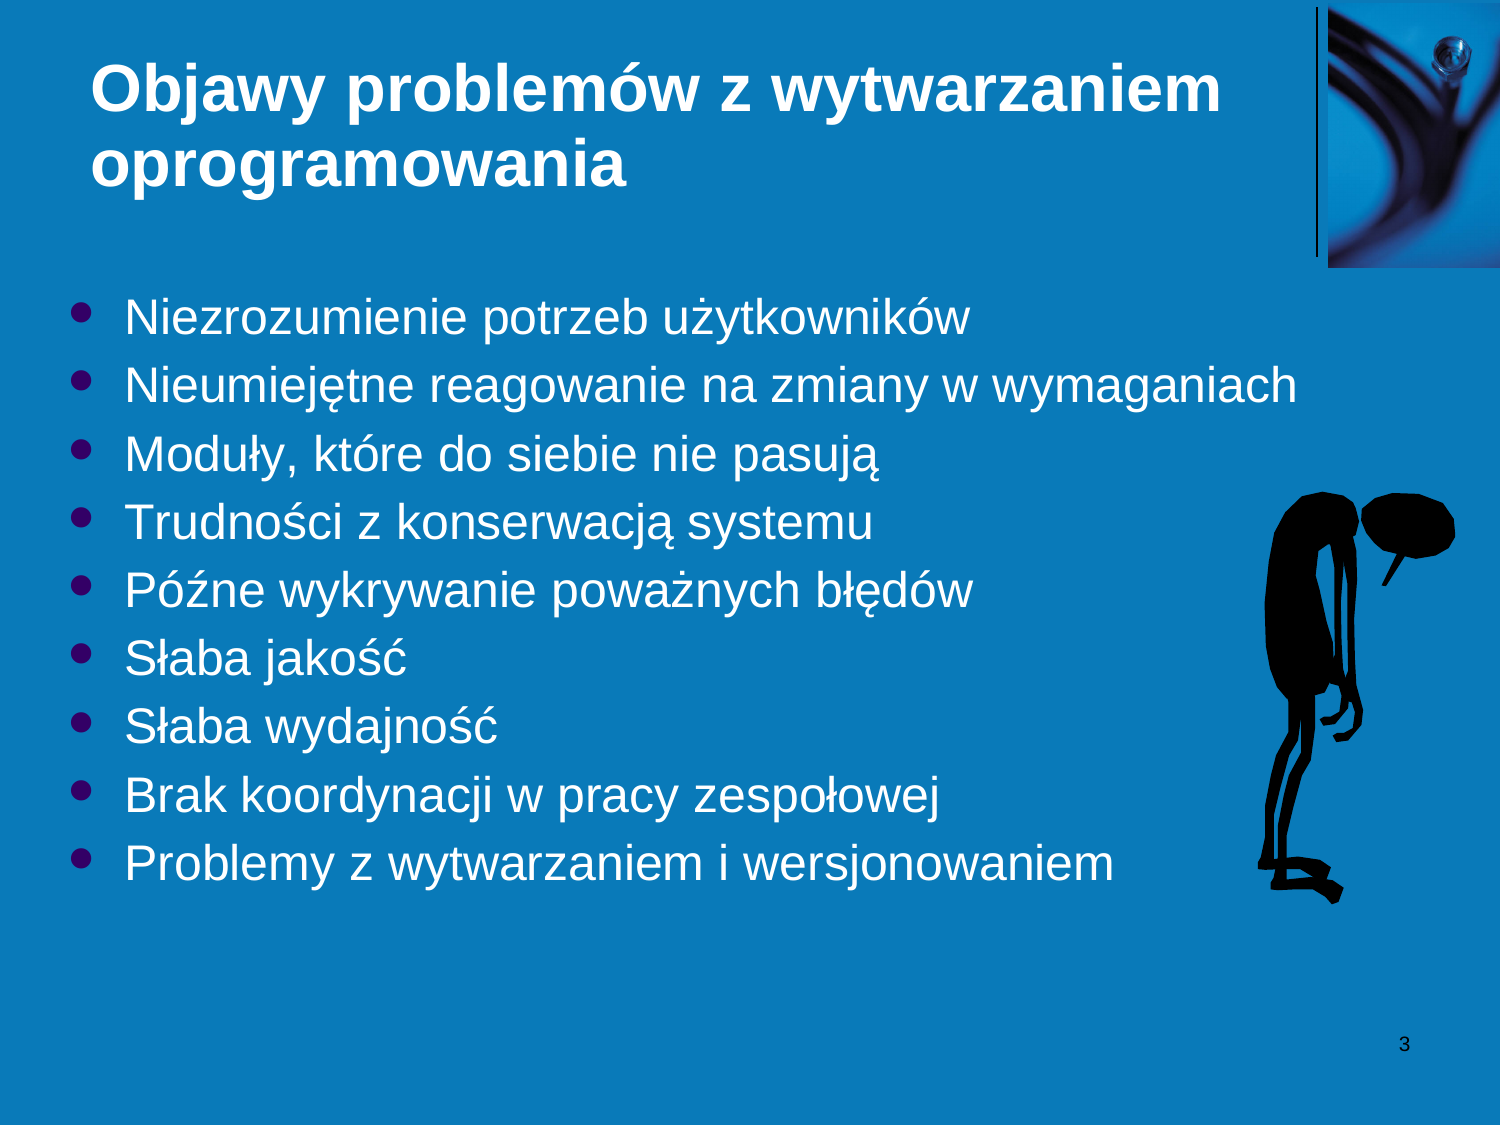

# Objawy problemów z wytwarzaniem oprogramowania
Niezrozumienie potrzeb użytkowników
Nieumiejętne reagowanie na zmiany w wymaganiach
Moduły, które do siebie nie pasują
Trudności z konserwacją systemu
Późne wykrywanie poważnych błędów
Słaba jakość
Słaba wydajność
Brak koordynacji w pracy zespołowej
Problemy z wytwarzaniem i wersjonowaniem
3